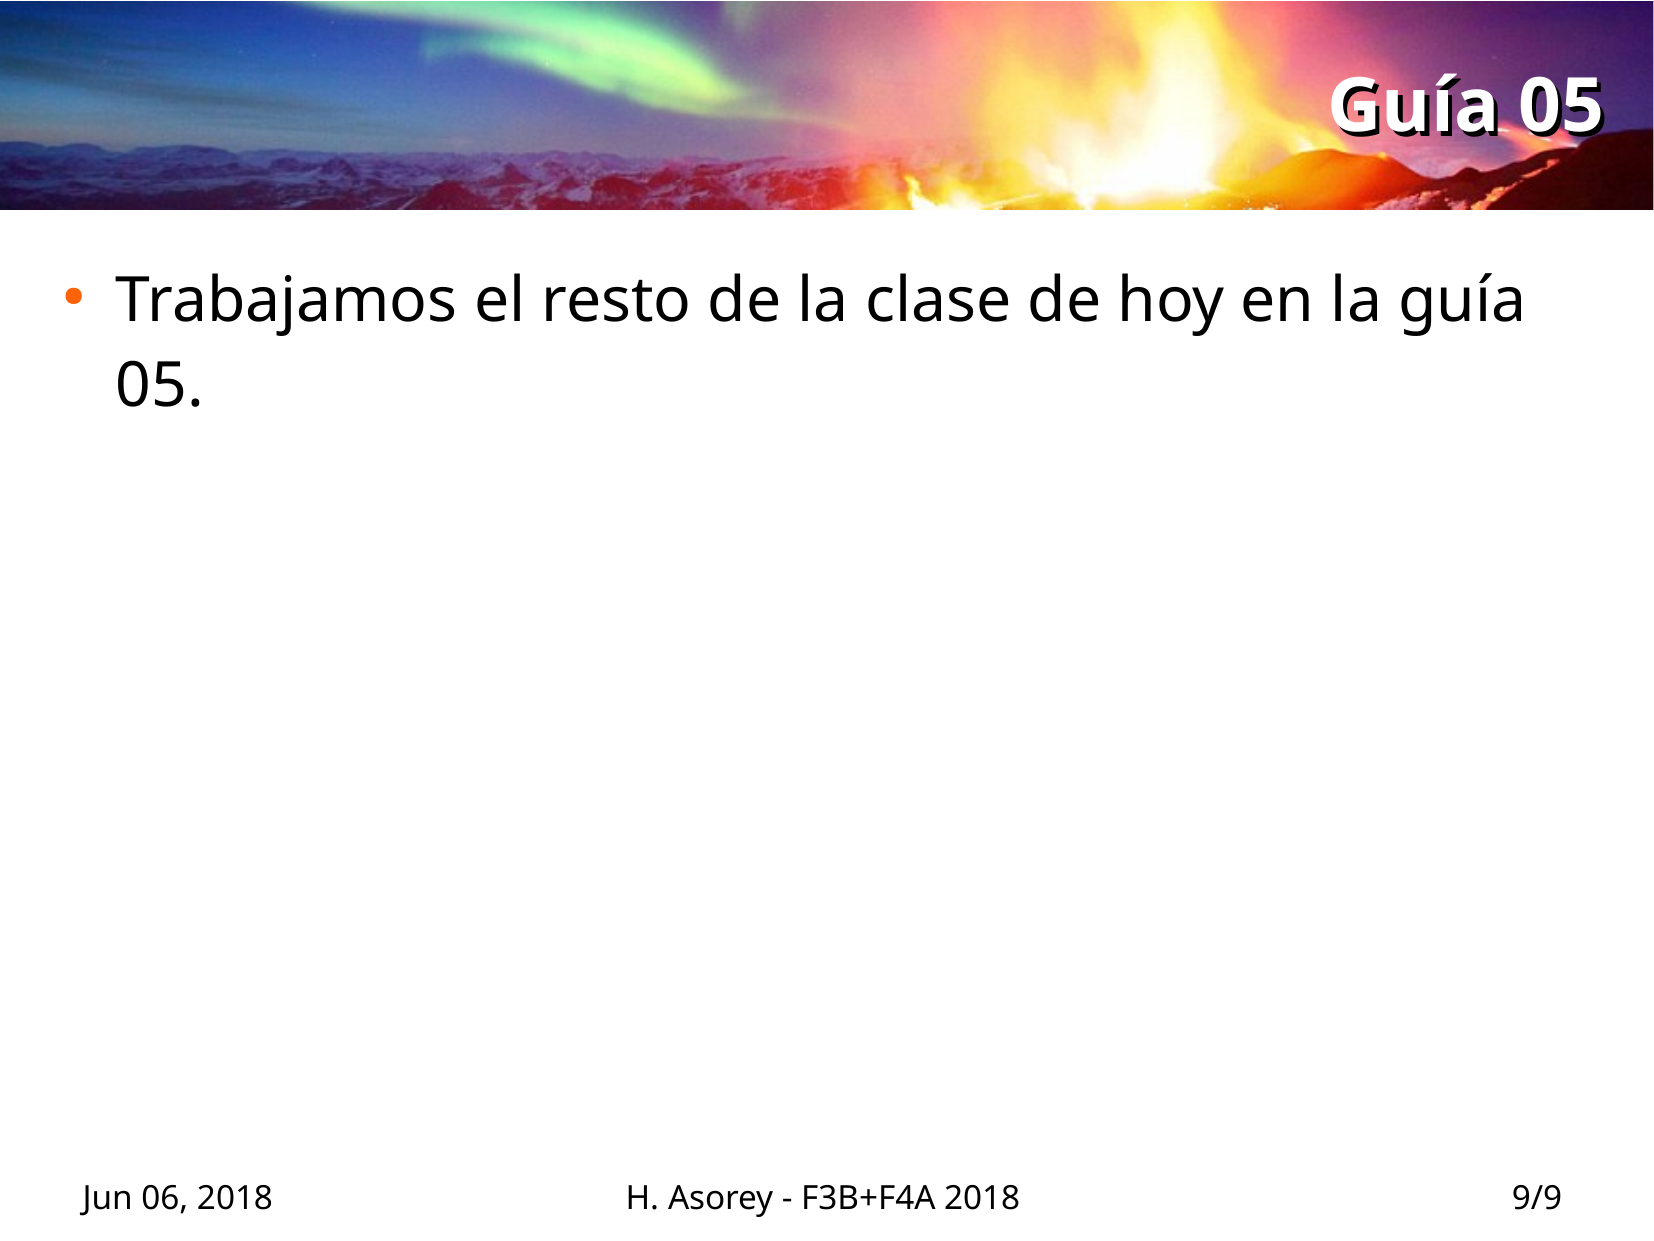

# Guía 05
Trabajamos el resto de la clase de hoy en la guía 05.
Jun 06, 2018
H. Asorey - F3B+F4A 2018
9